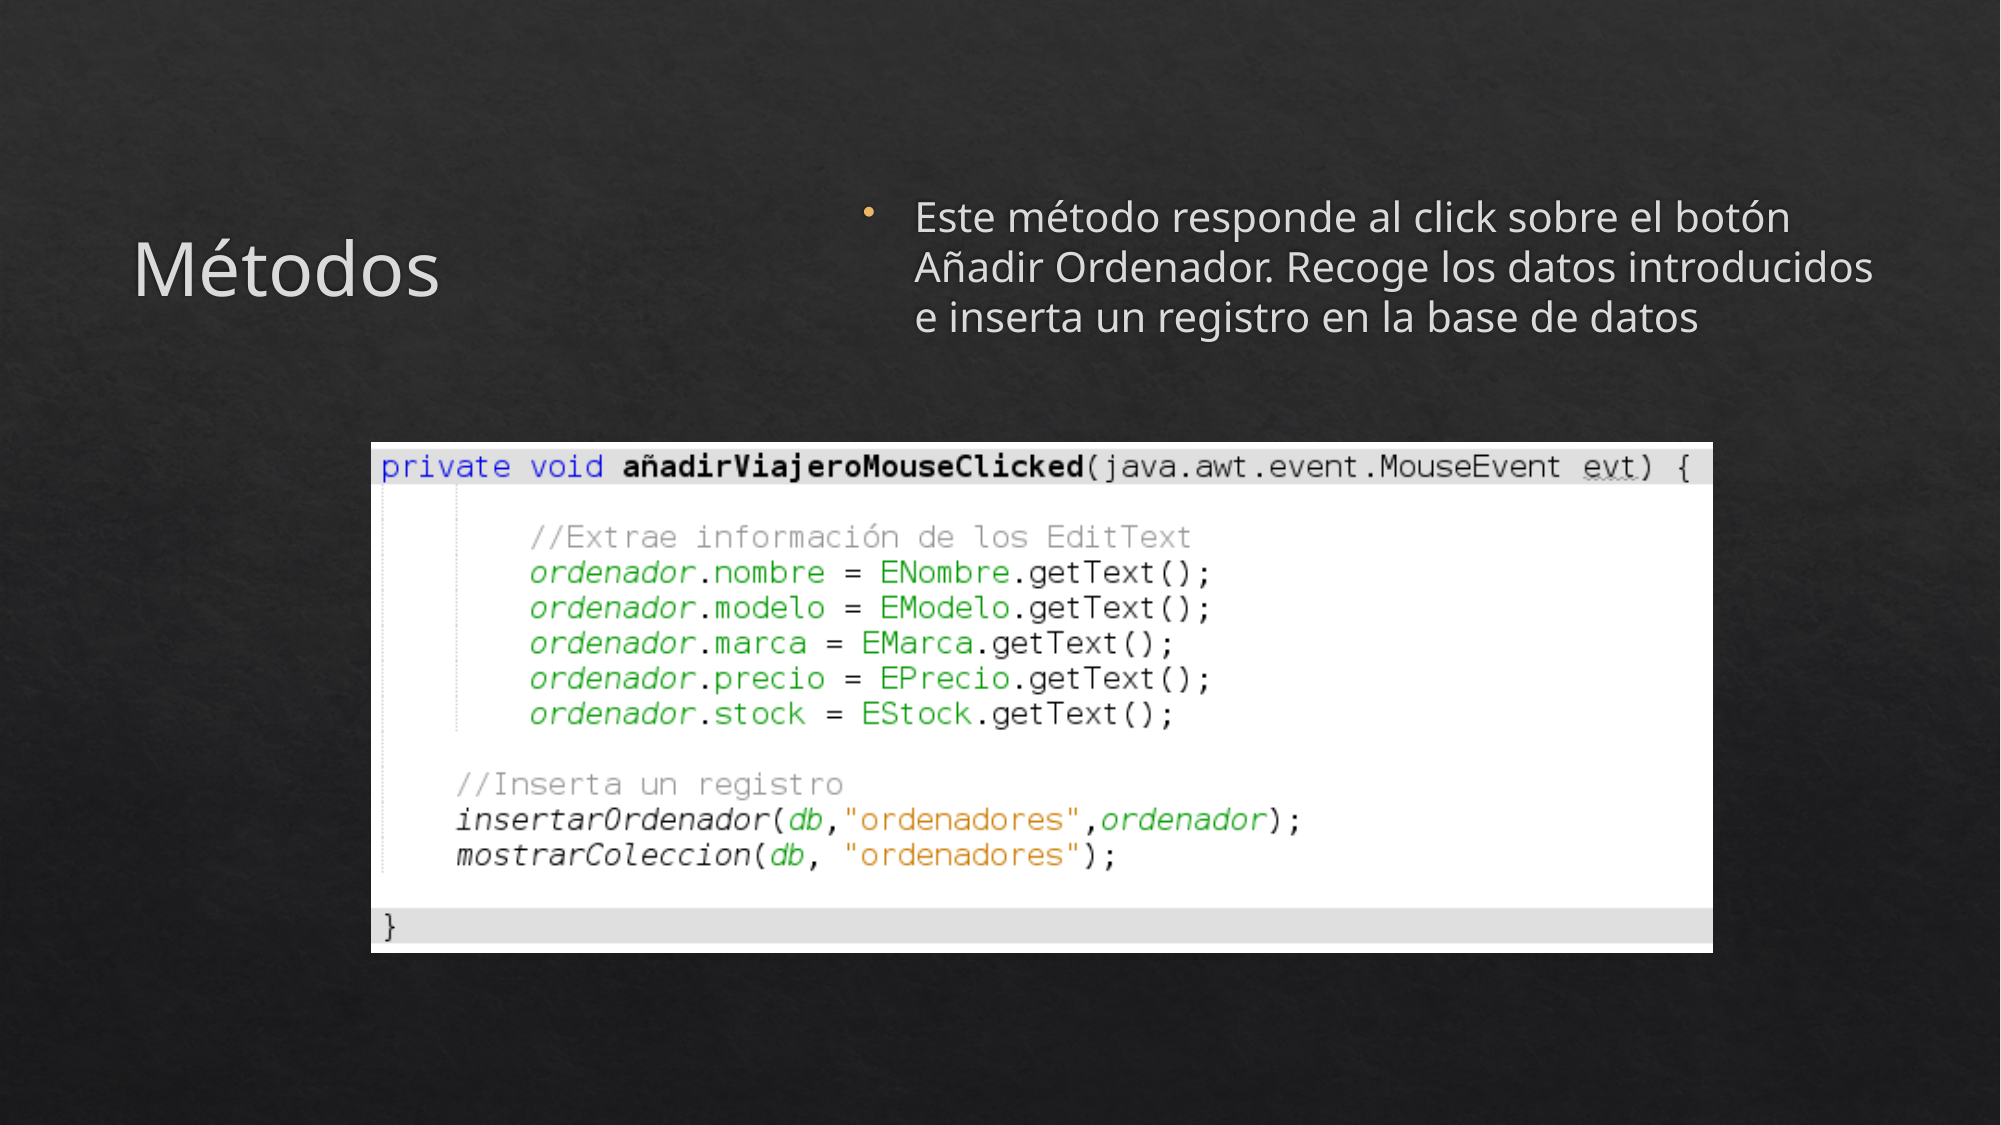

# Métodos
Este método responde al click sobre el botón Añadir Ordenador. Recoge los datos introducidos e inserta un registro en la base de datos